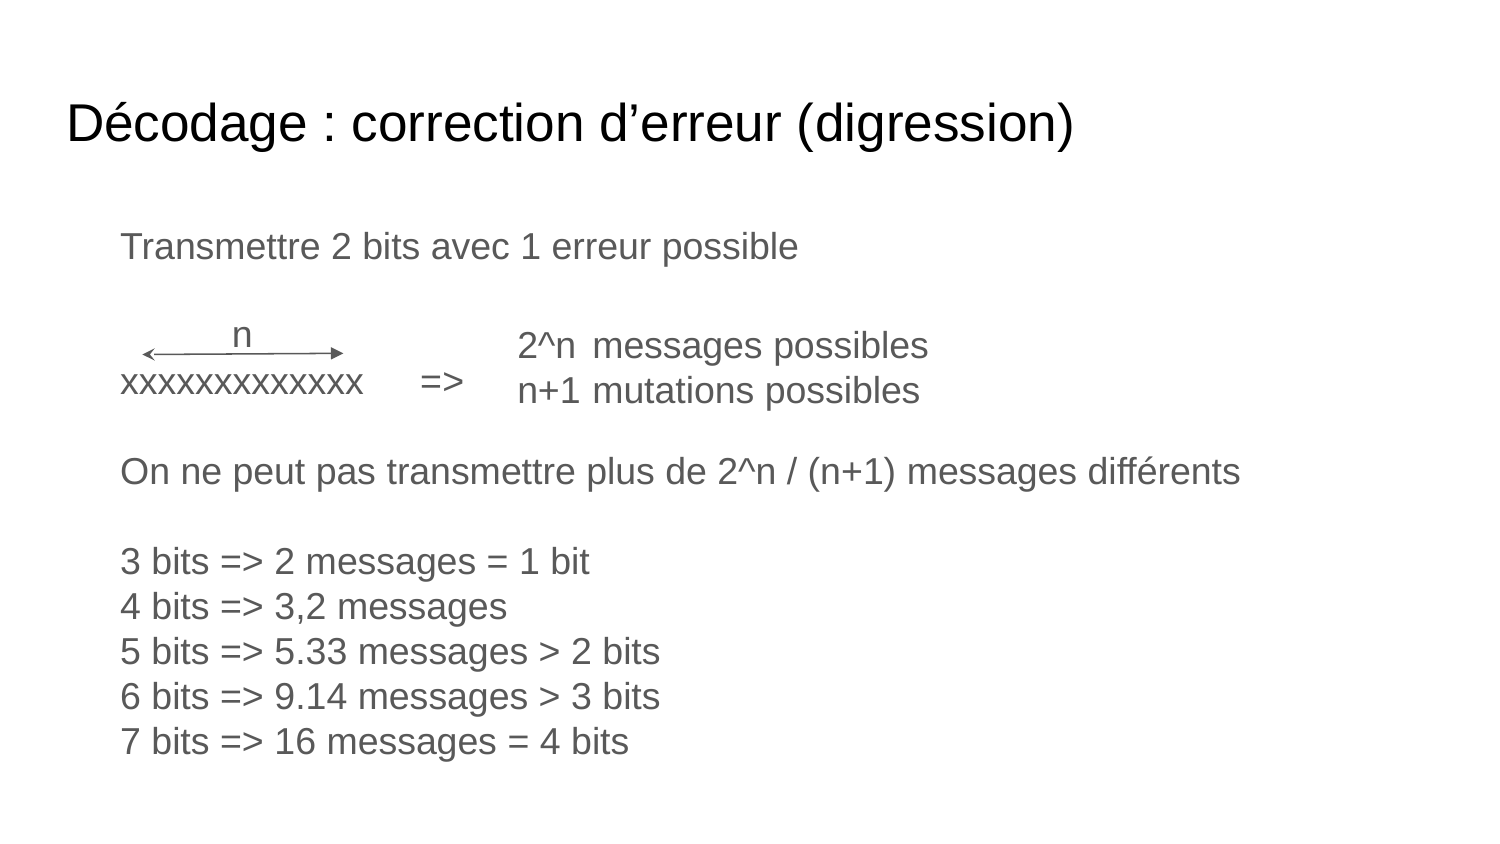

# Décodage : correction d’erreur (digression)
Transmettre 2 bits avec 1 erreur possible
xxxxxxxxxxxxx	=>
On ne peut pas transmettre plus de 2^n / (n+1) messages différents
3 bits => 2 messages = 1 bit
4 bits => 3,2 messages
5 bits => 5.33 messages > 2 bits
6 bits => 9.14 messages > 3 bits
7 bits => 16 messages = 4 bits
n
2^n	messages possibles
n+1	mutations possibles